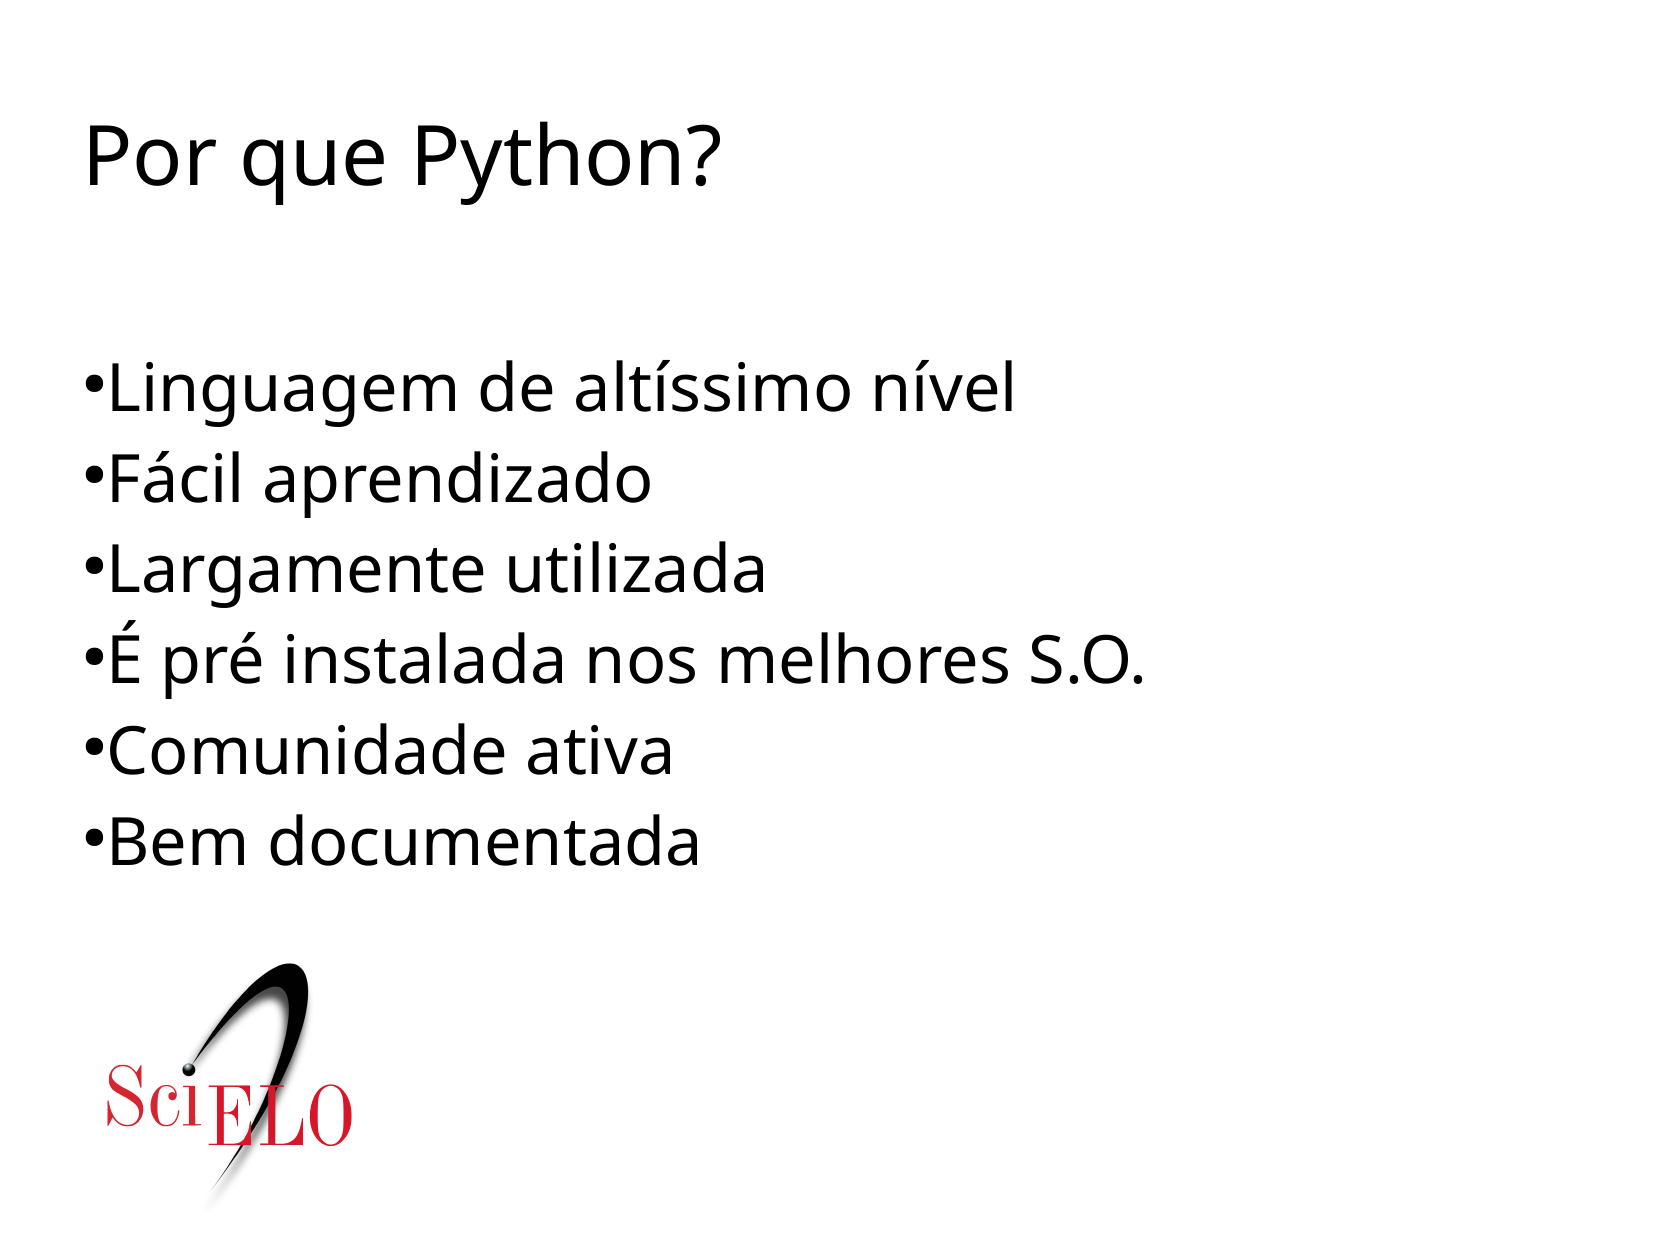

# Por que Python?
Linguagem de altíssimo nível
Fácil aprendizado
Largamente utilizada
É pré instalada nos melhores S.O.
Comunidade ativa
Bem documentada